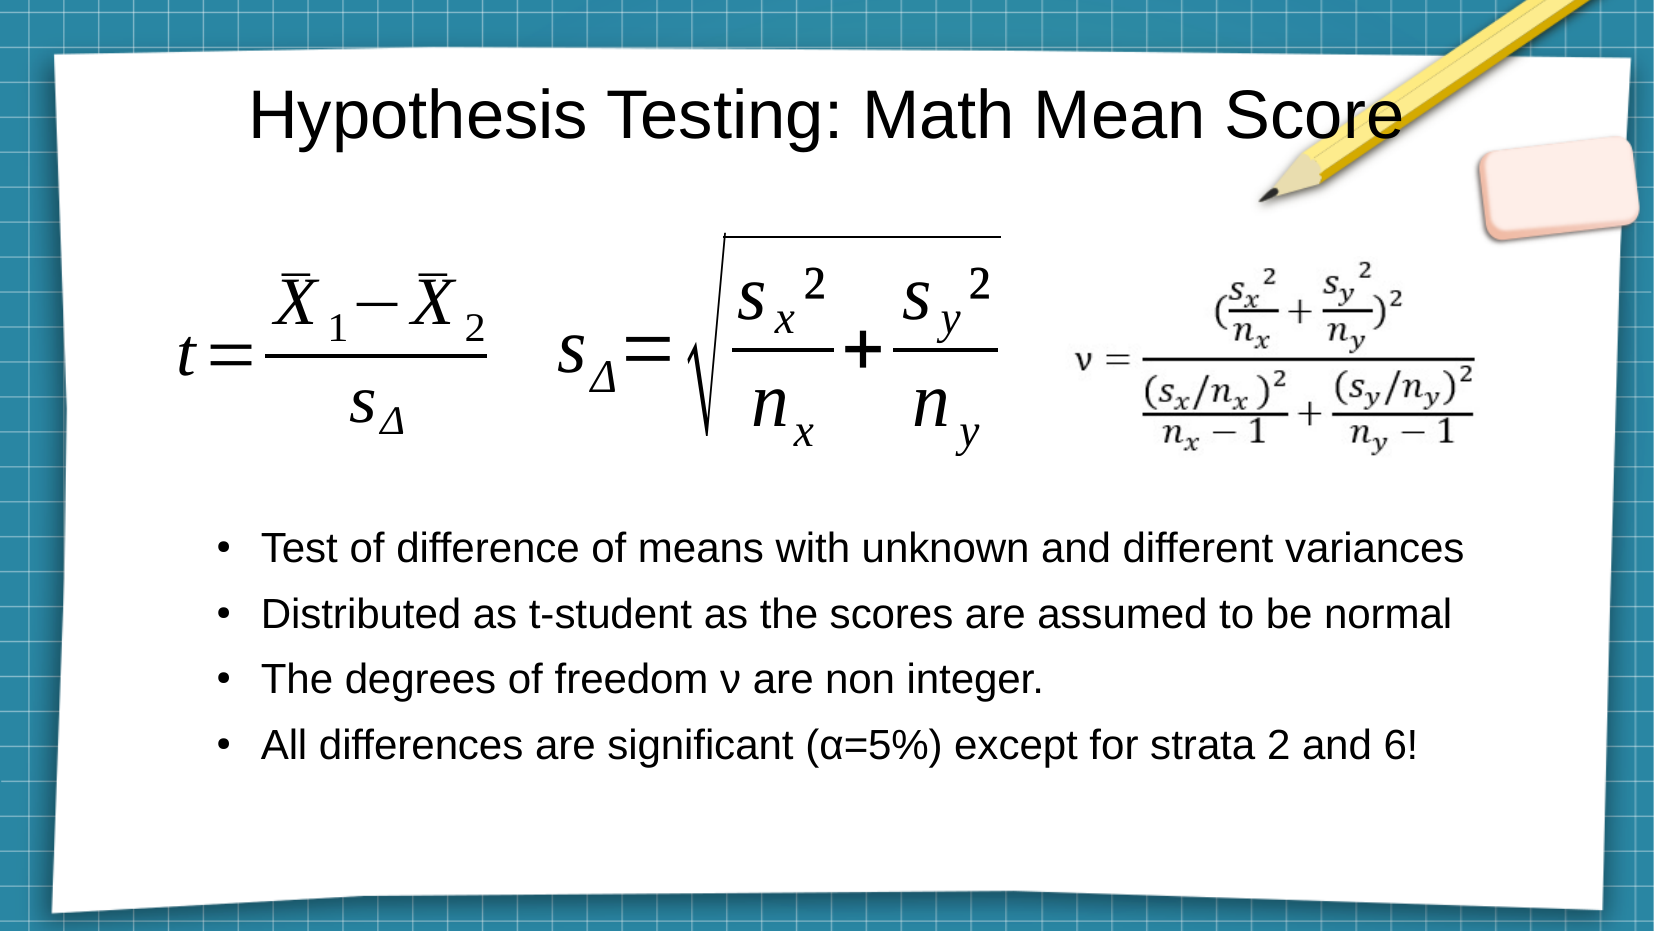

# Hypothesis Testing: Math Mean Score
Test of difference of means with unknown and different variances
Distributed as t-student as the scores are assumed to be normal
The degrees of freedom ν are non integer.
All differences are significant (α=5%) except for strata 2 and 6!